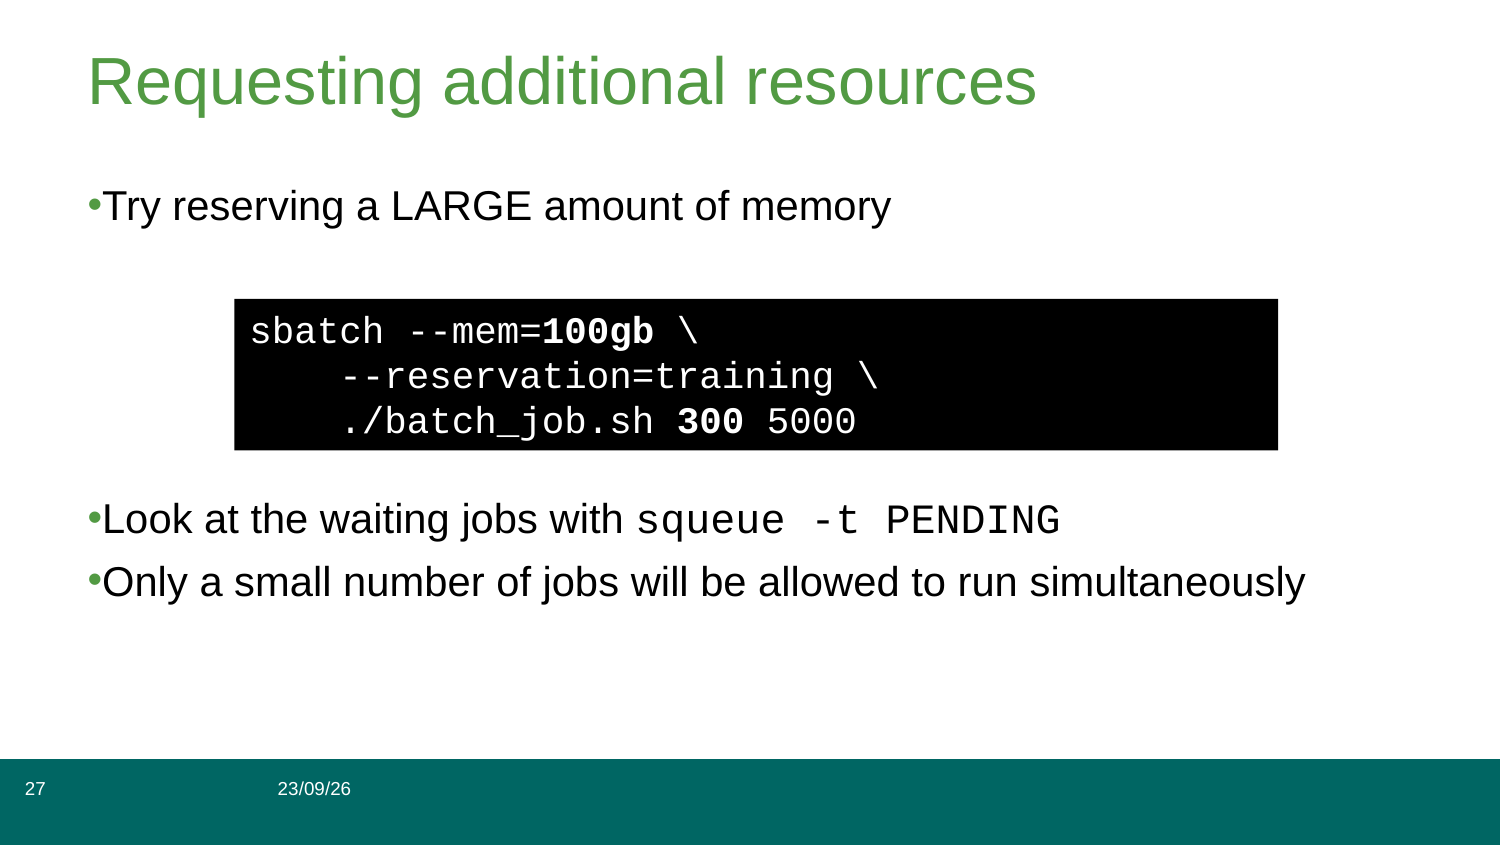

# Requesting additional resources
Try reserving a LARGE amount of memory
Look at the waiting jobs with squeue -t PENDING
Only a small number of jobs will be allowed to run simultaneously
sbatch --mem=100gb \
 --reservation=training \
 ./batch_job.sh 300 5000